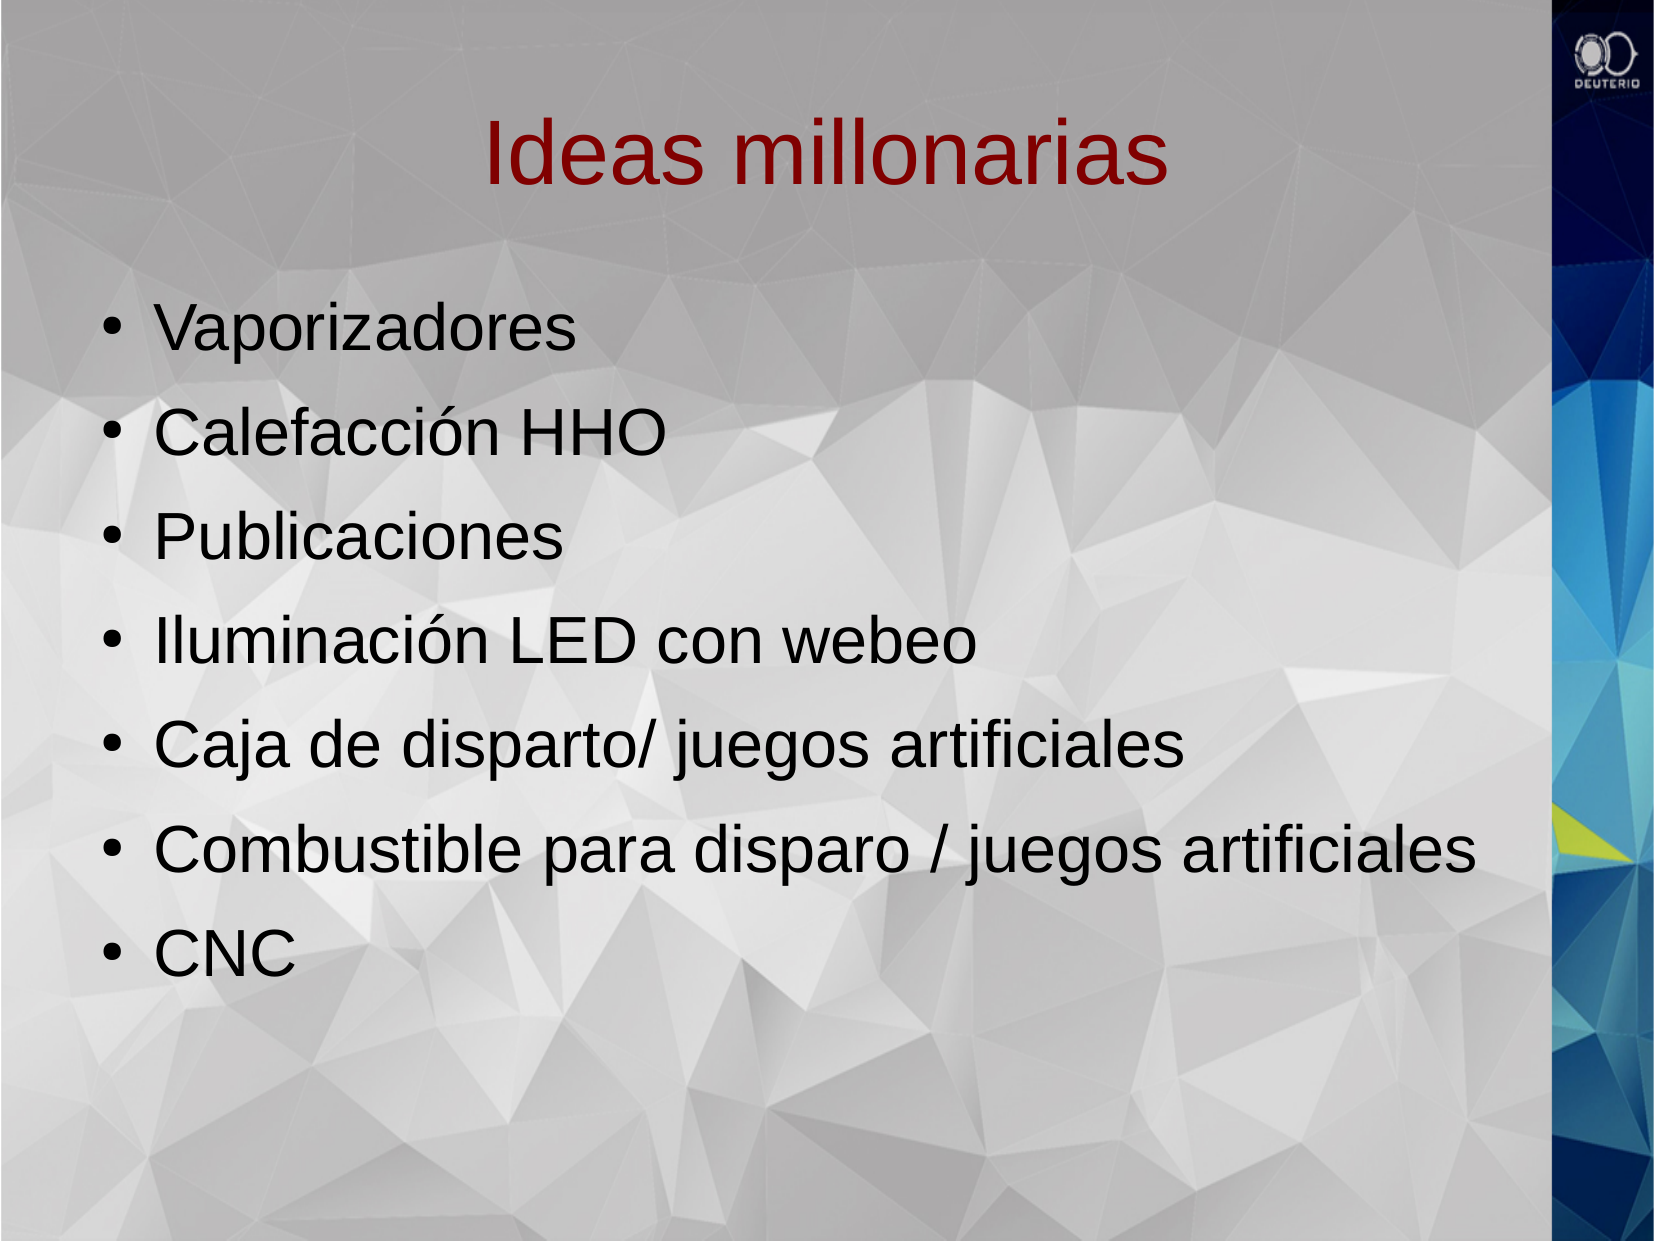

# Ideas millonarias
Vaporizadores
Calefacción HHO
Publicaciones
Iluminación LED con webeo
Caja de disparto/ juegos artificiales
Combustible para disparo / juegos artificiales
CNC